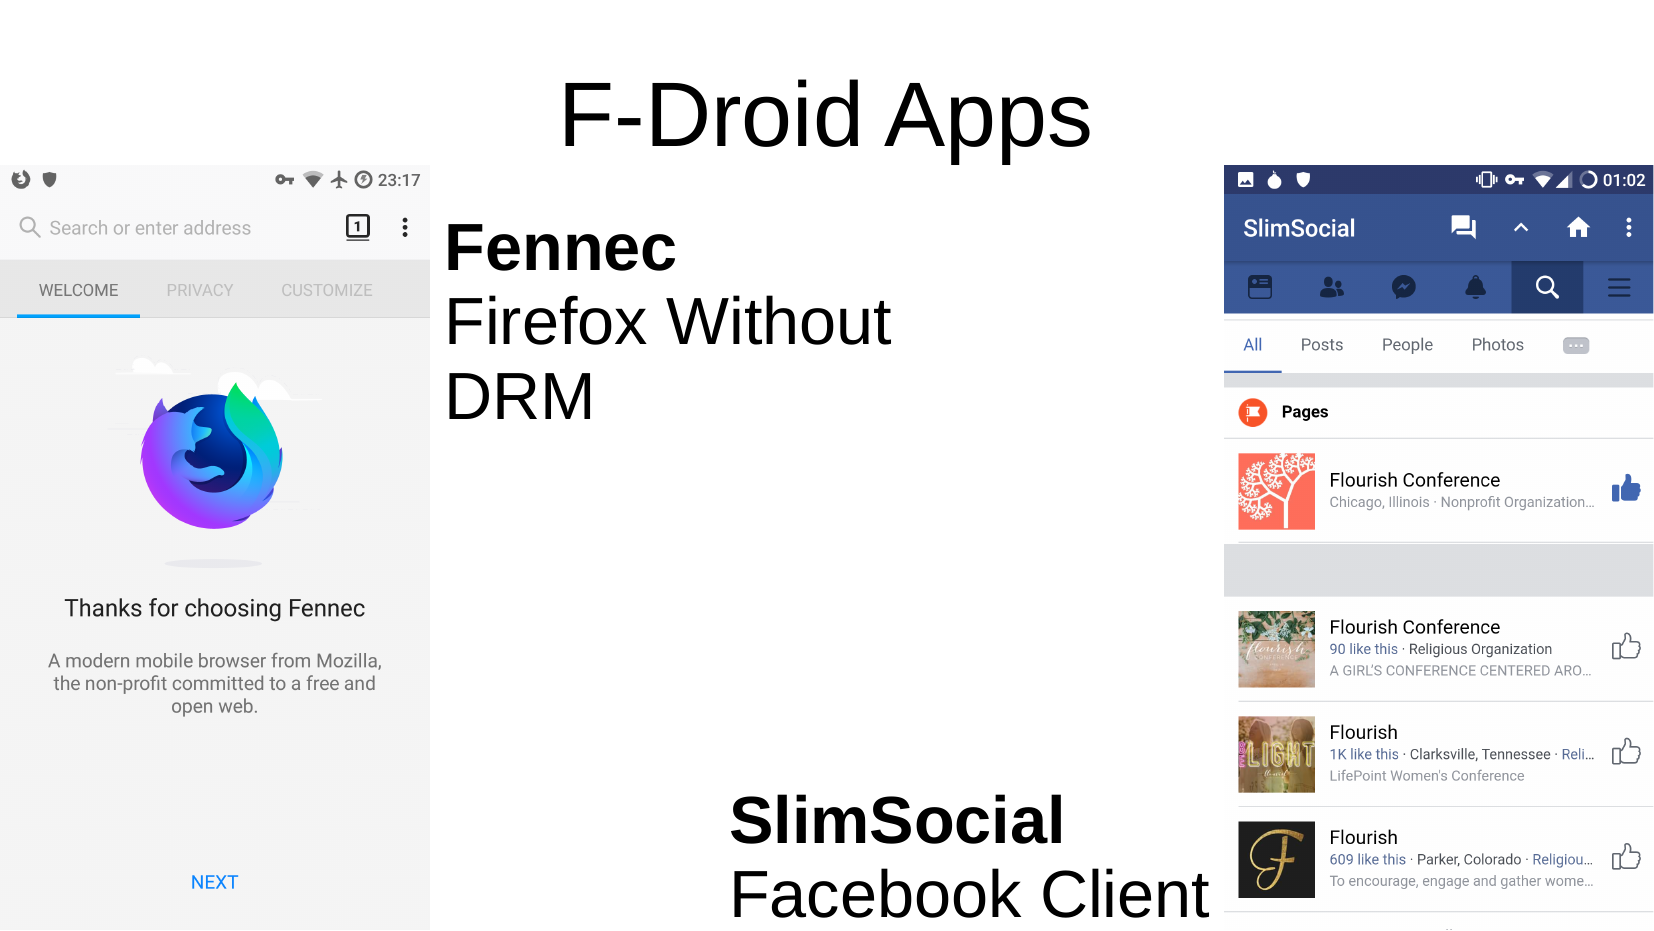

# F-Droid Apps
Fennec
Firefox Without DRM
SlimSocial
Facebook Client